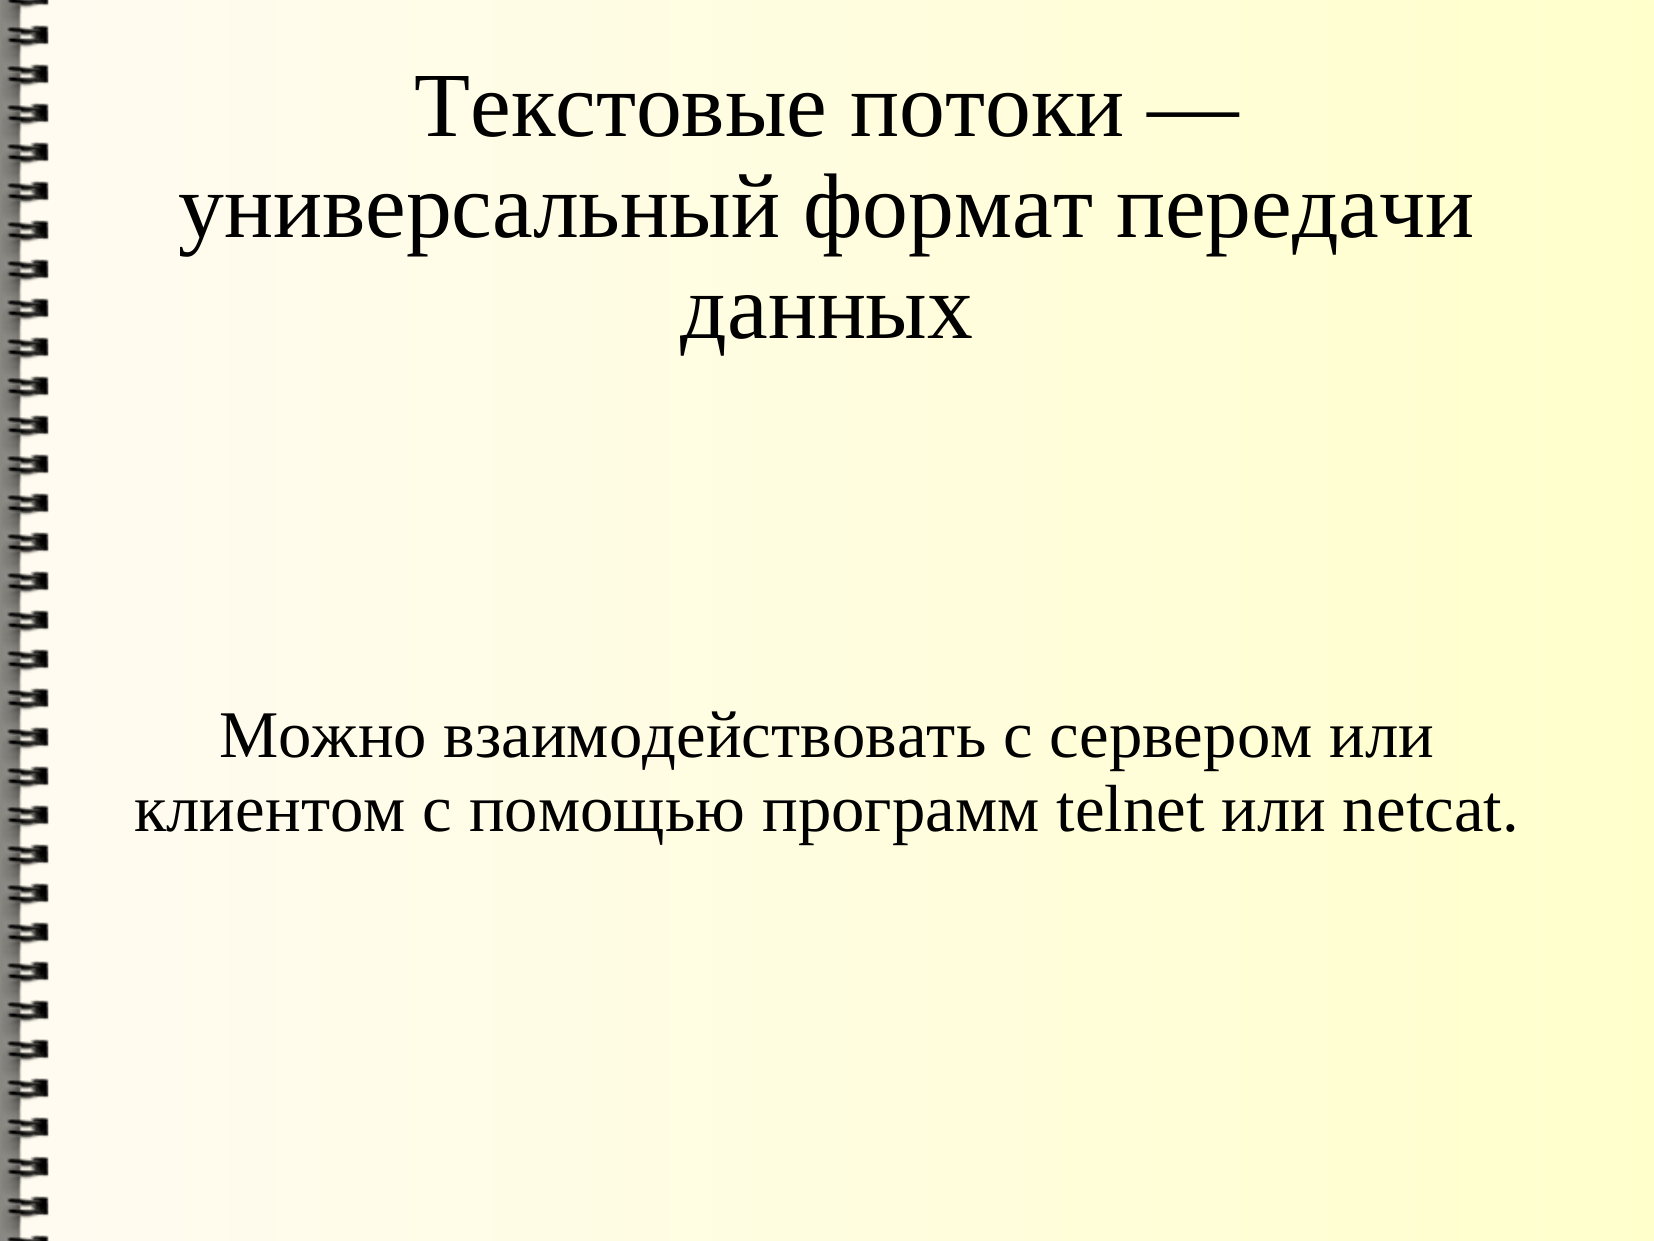

# Текстовые потоки — универсальный формат передачи данных
Можно взаимодействовать с сервером или клиентом с помощью программ telnet или netcat.